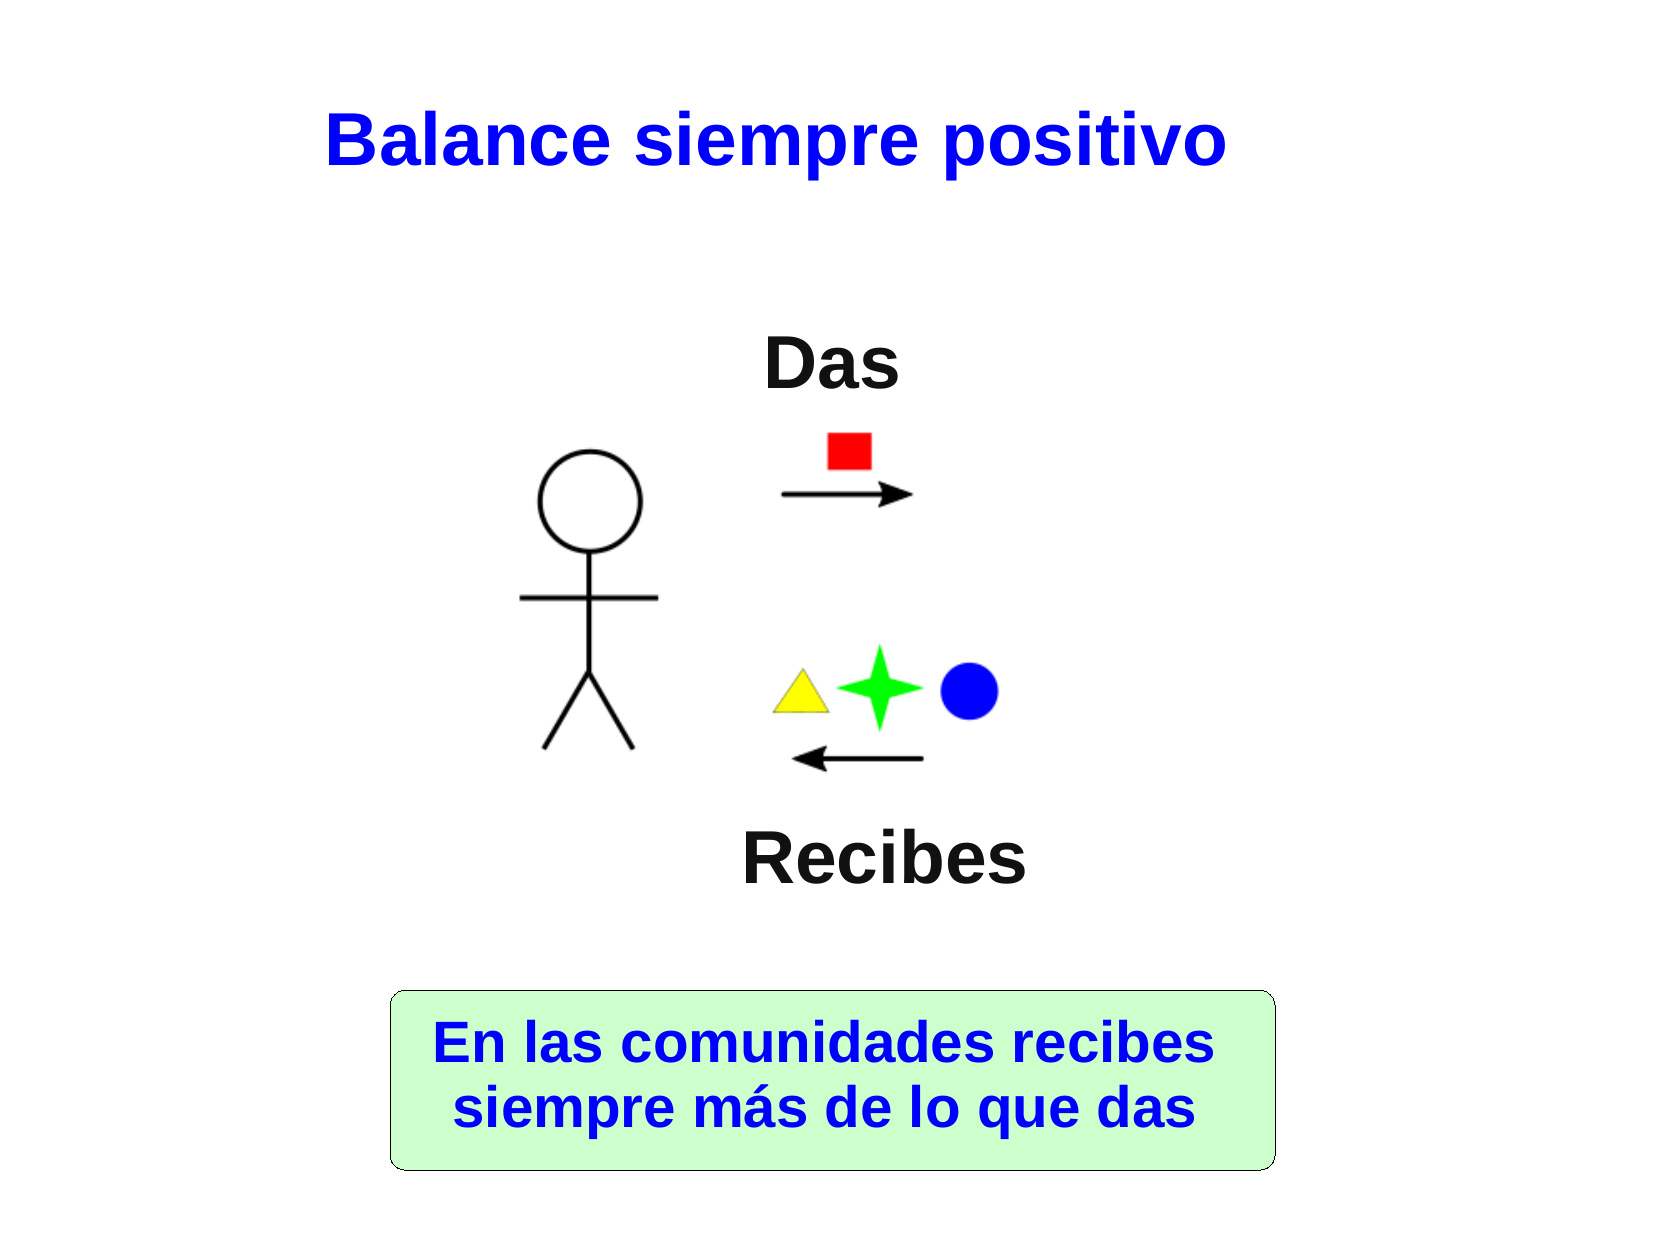

Balance siempre positivo
Das
Recibes
En las comunidades recibes siempre más de lo que das